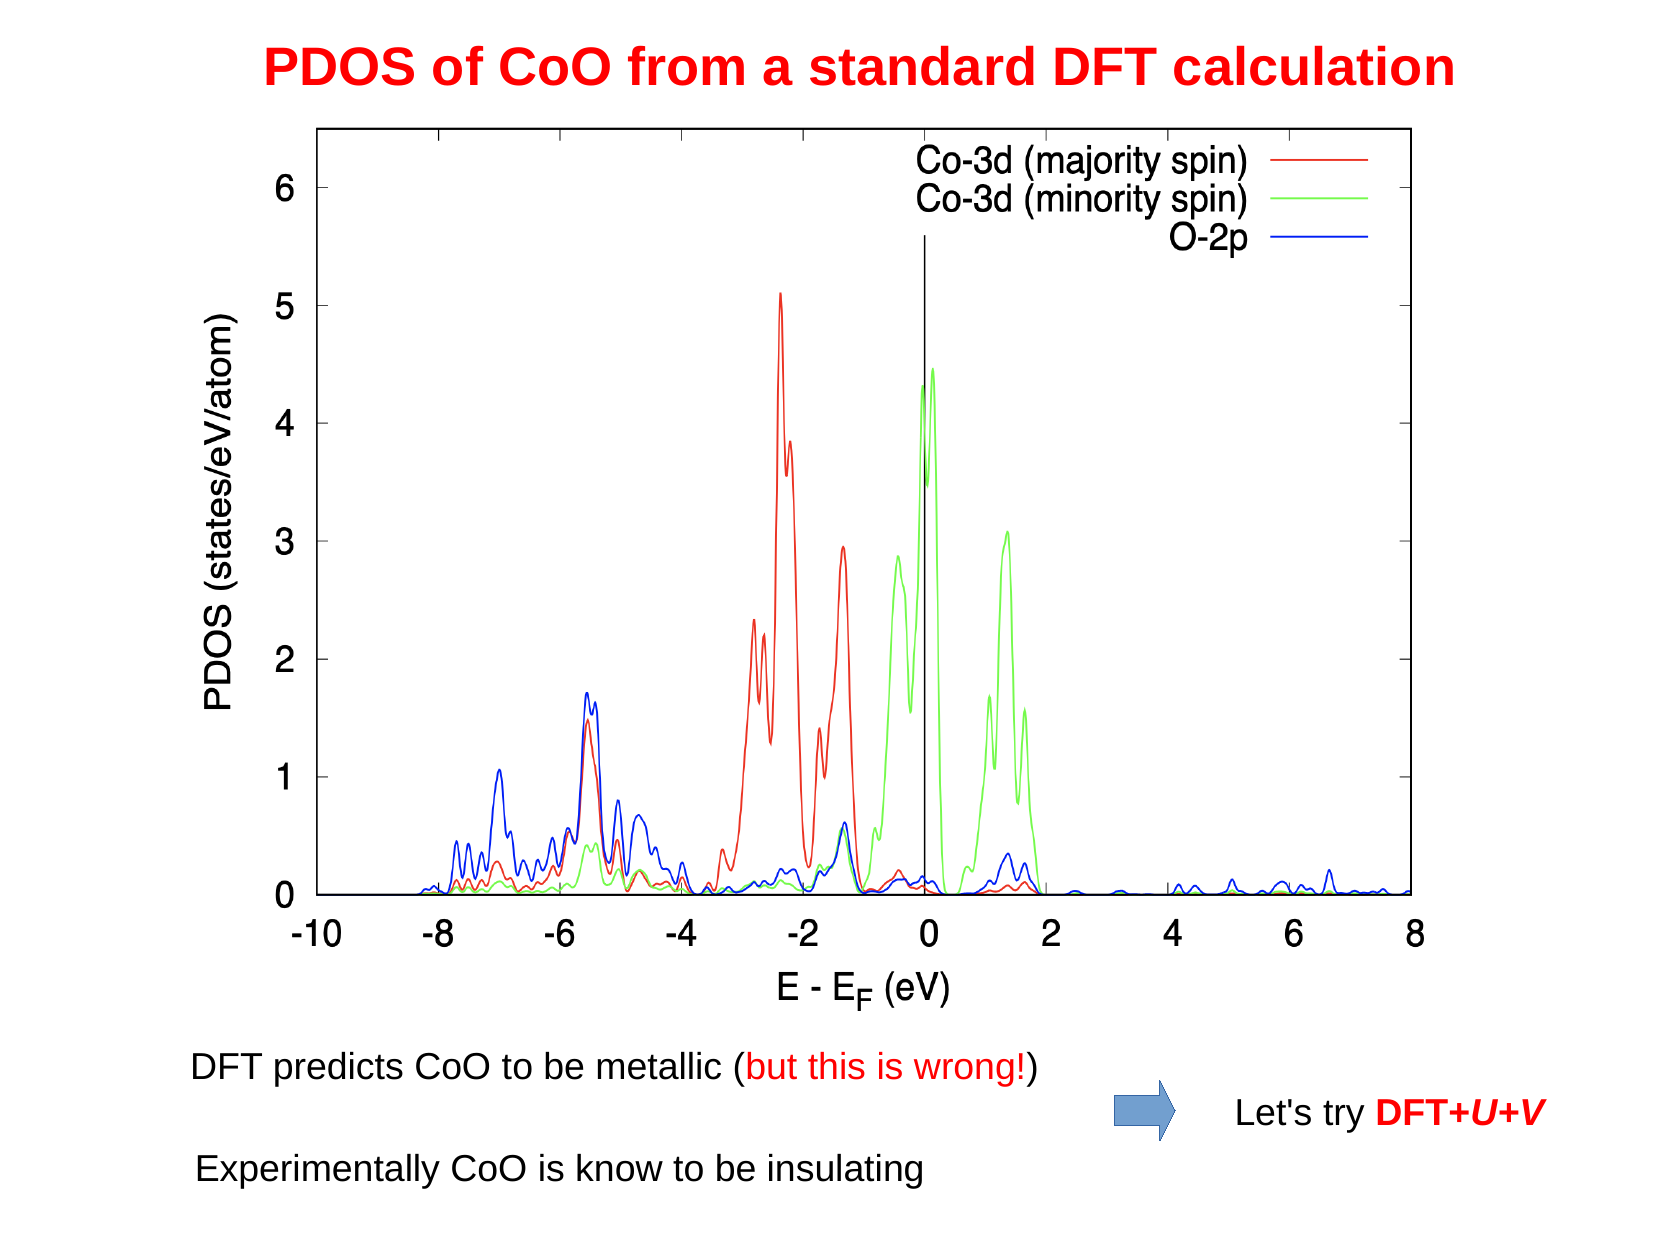

# PDOS of CoO from a standard DFT calculation
DFT predicts CoO to be metallic (but this is wrong!)
Let's try DFT+U+V
Experimentally CoO is know to be insulating